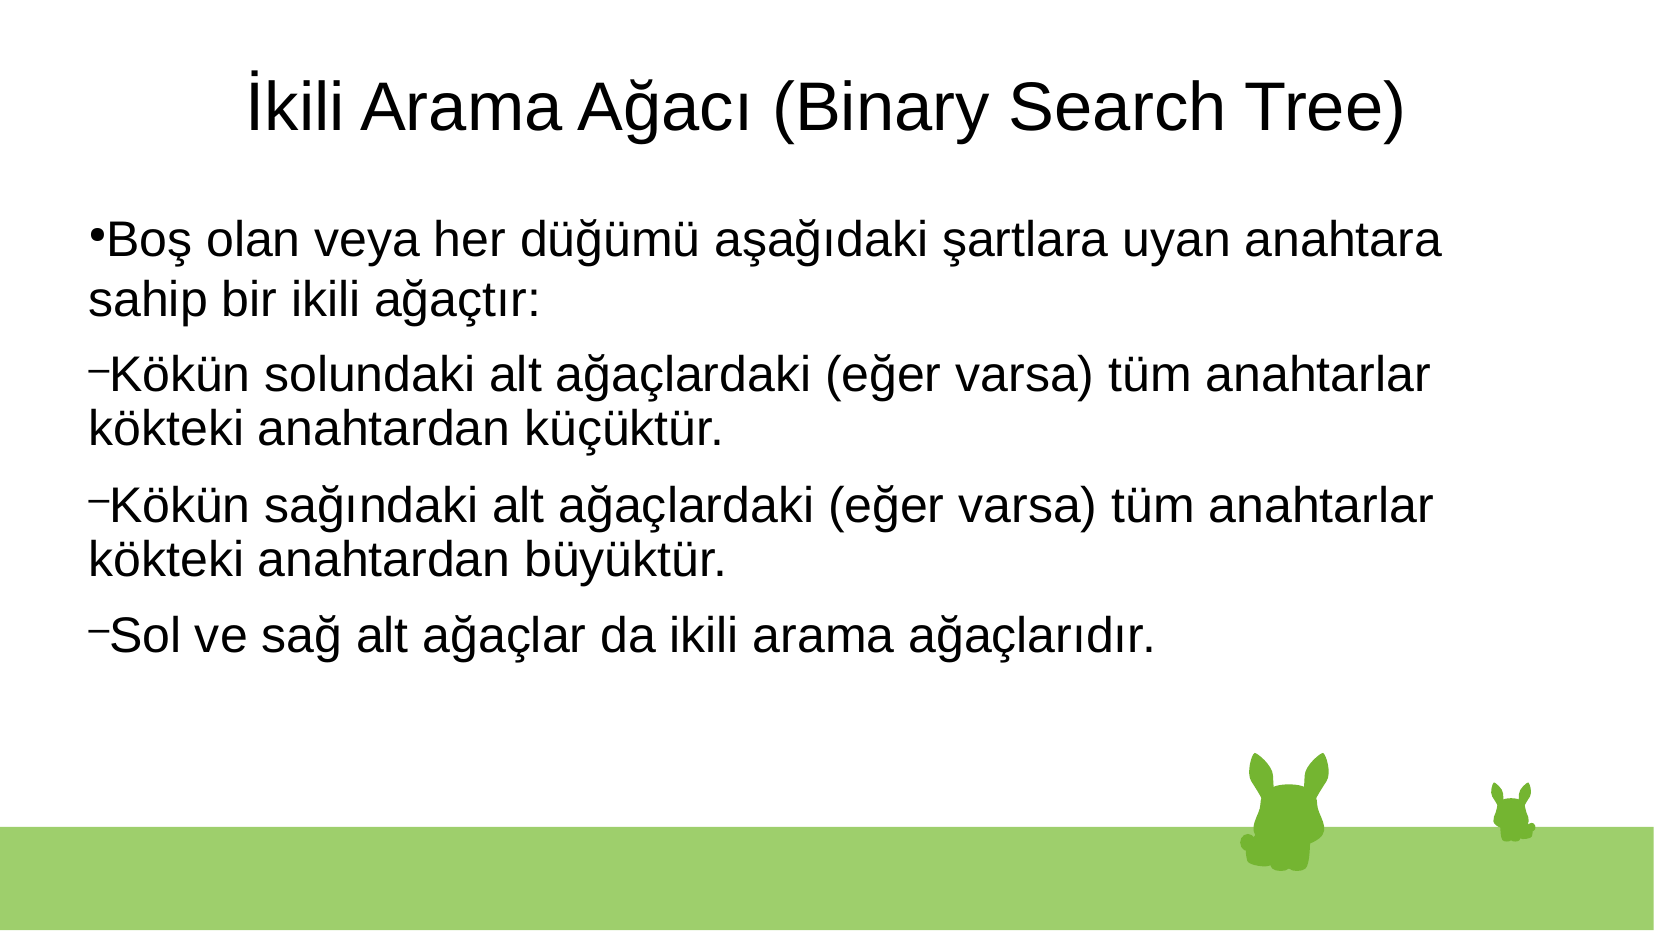

# İ﻿kili Arama Ağacı (Binary Search Tree)
﻿Boş olan veya her düğümü aşağıdaki şartlara uyan anahtara sahip bir ikili ağaçtır:
Kökün solundaki alt ağaçlardaki (eğer varsa) tüm anahtarlar kökteki anahtardan küçüktür.
Kökün sağındaki alt ağaçlardaki (eğer varsa) tüm anahtarlar kökteki anahtardan büyüktür.
Sol ve sağ alt ağaçlar da ikili arama ağaçlarıdır.